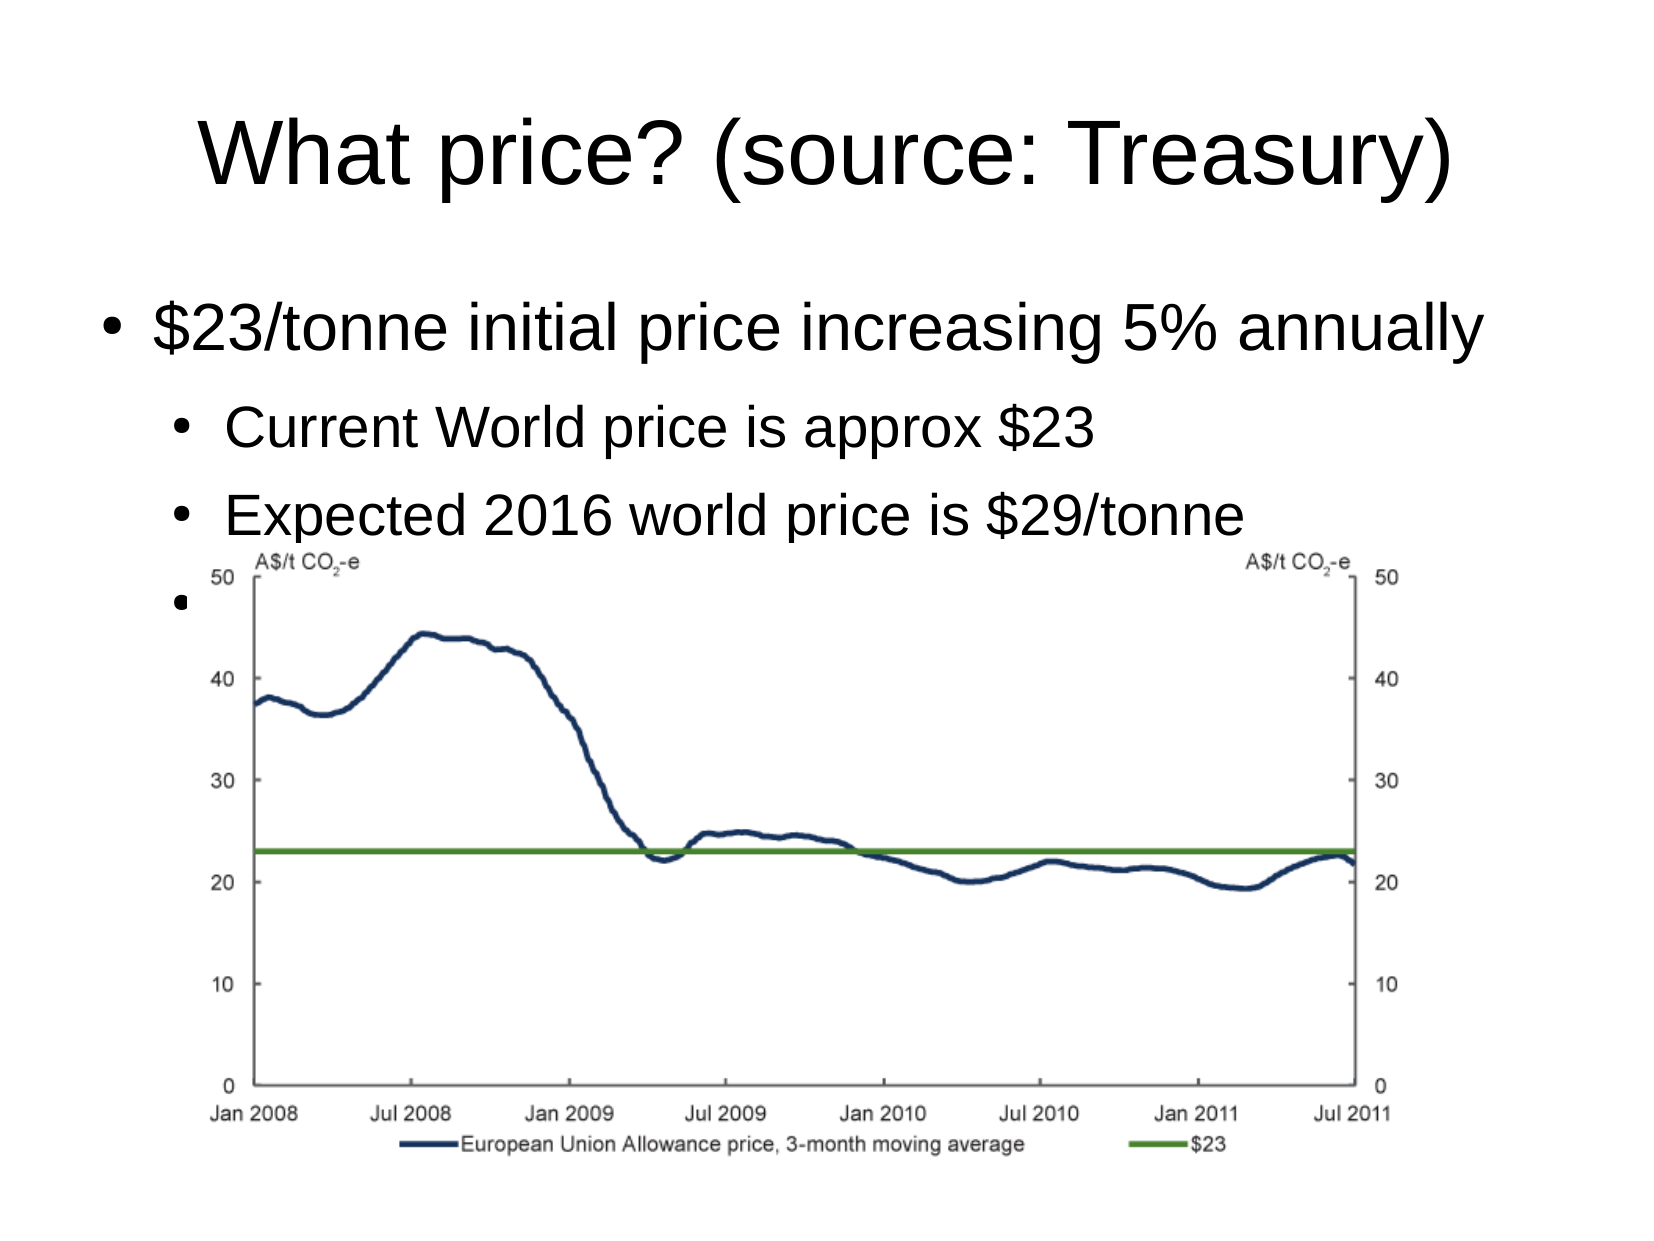

# What price? (source: Treasury)
$23/tonne initial price increasing 5% annually
Current World price is approx $23
Expected 2016 world price is $29/tonne